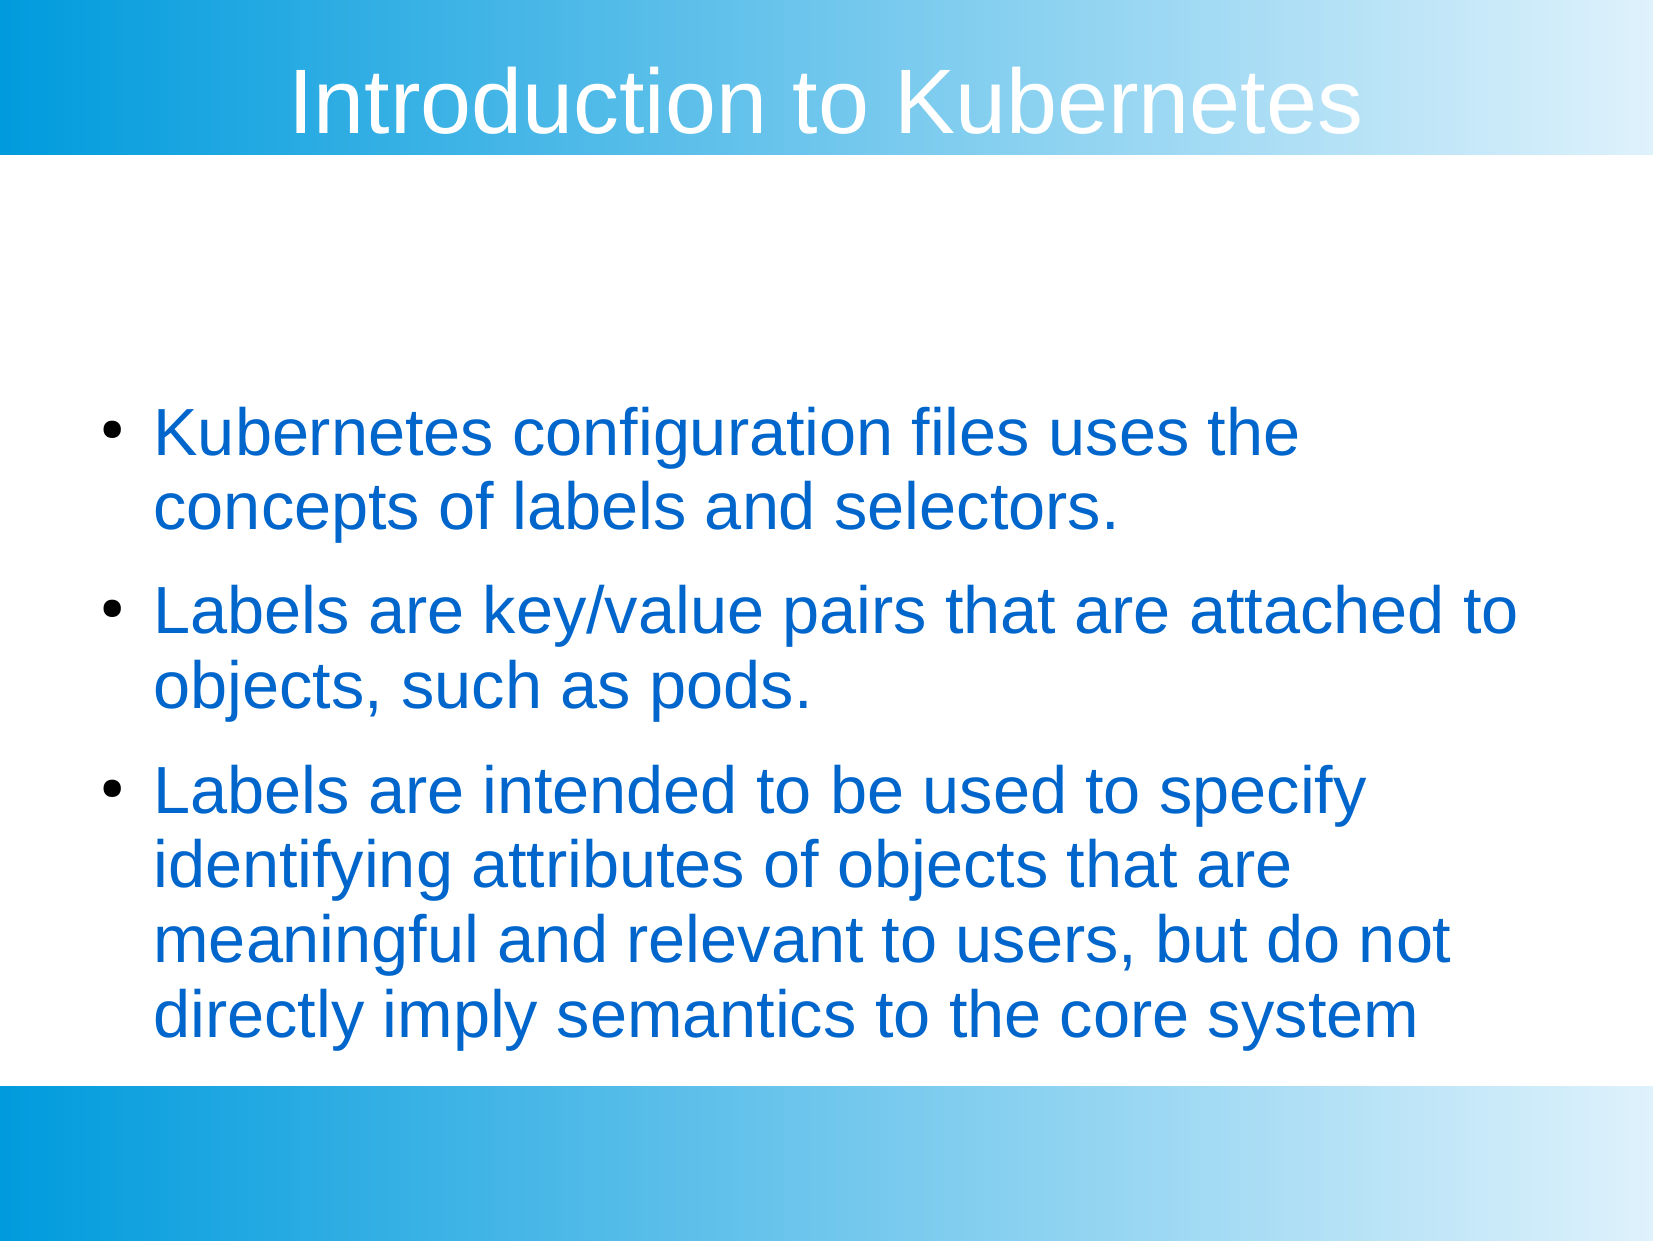

# Introduction to Kubernetes
Kubernetes configuration files uses the concepts of labels and selectors.
Labels are key/value pairs that are attached to objects, such as pods.
Labels are intended to be used to specify identifying attributes of objects that are meaningful and relevant to users, but do not directly imply semantics to the core system